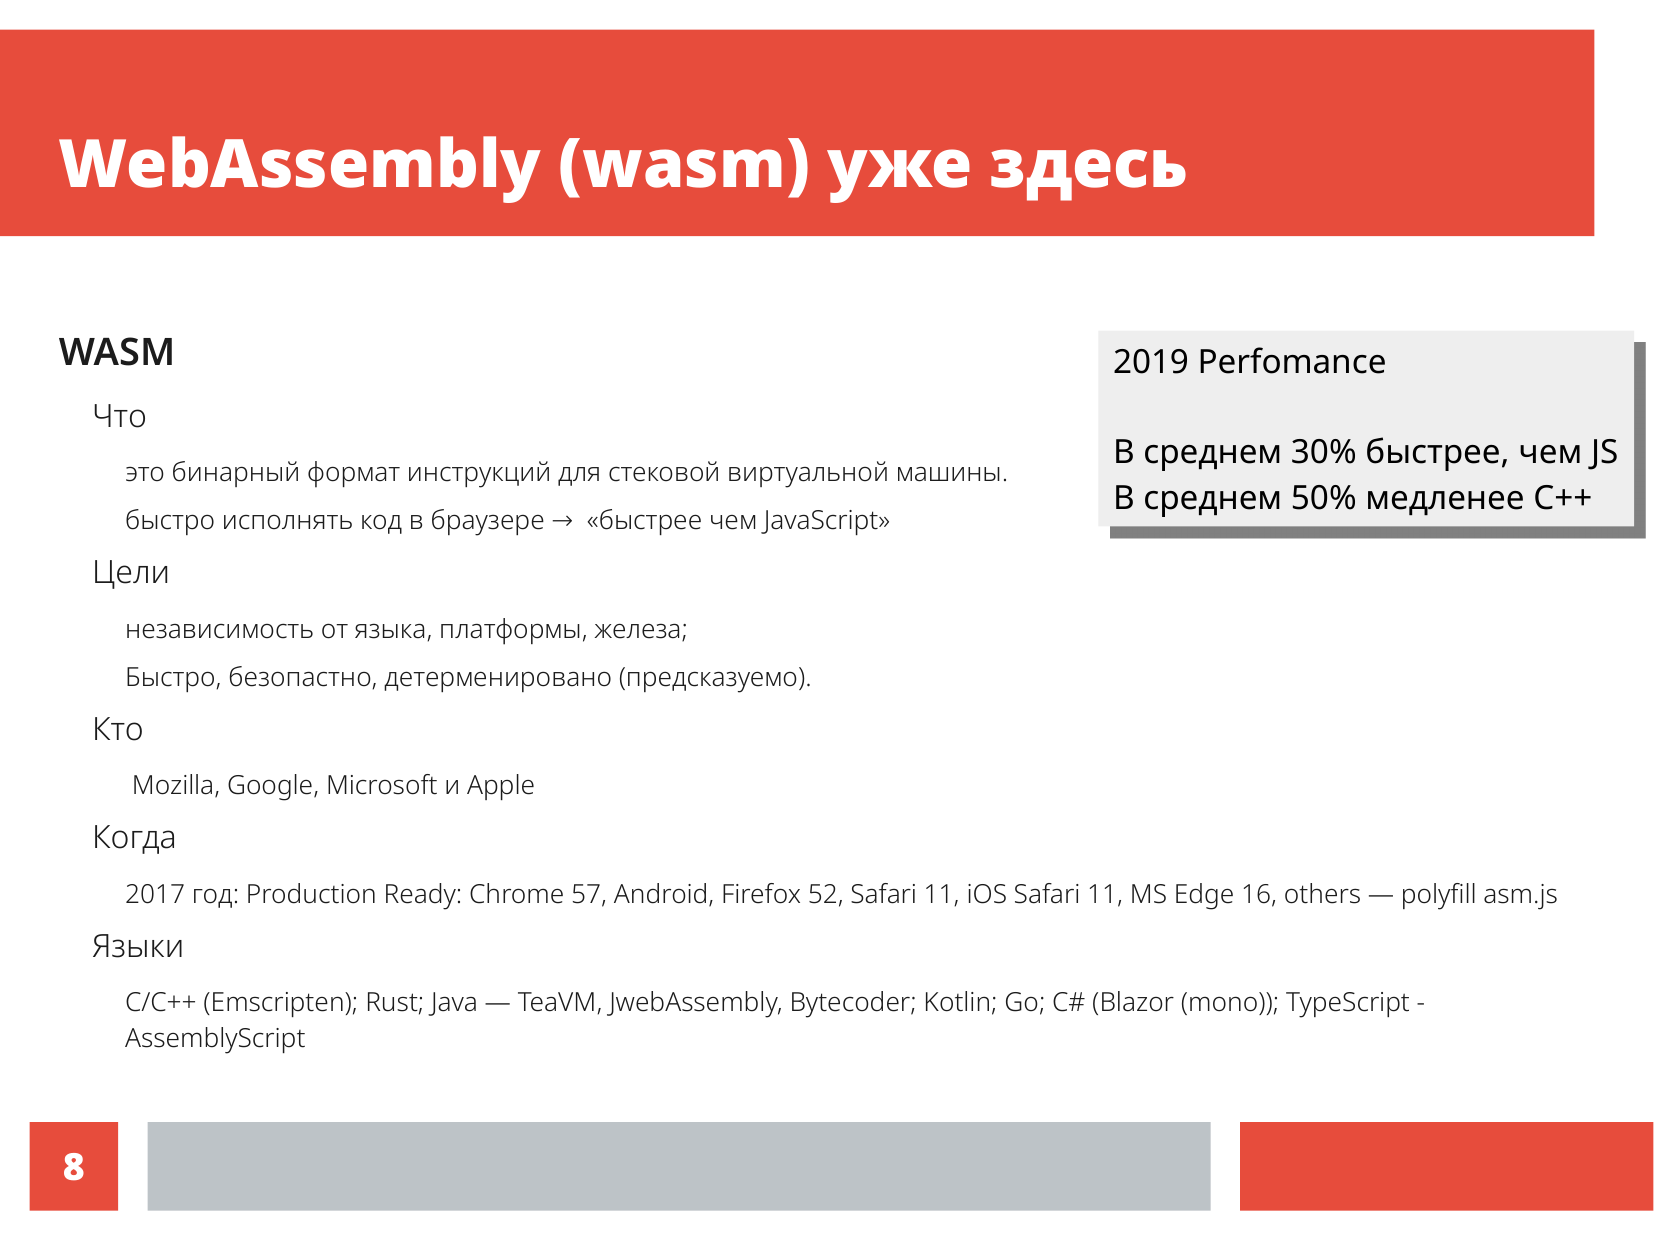

# WebAssembly (wasm) уже здесь
WASM
Что
это бинарный формат инструкций для стековой виртуальной машины.
быстро исполнять код в браузере → «быстрее чем JavaScript»
Цели
независимость от языка, платформы, железа;
Быстро, безопастно, детерменировано (предсказуемо).
Кто
 Mozilla, Google, Microsoft и Apple
Когда
2017 год: Production Ready: Chrome 57, Android, Firefox 52, Safari 11, iOS Safari 11, MS Edge 16, others — polyfill asm.js
Языки
C/C++ (Emscripten); Rust; Java — TeaVM, JwebAssembly, Bytecoder; Kotlin; Go; C# (Blazor (mono)); TypeScript - AssemblyScript
2019 Perfomance
В среднем 30% быстрее, чем JS
В среднем 50% медленее C++
8